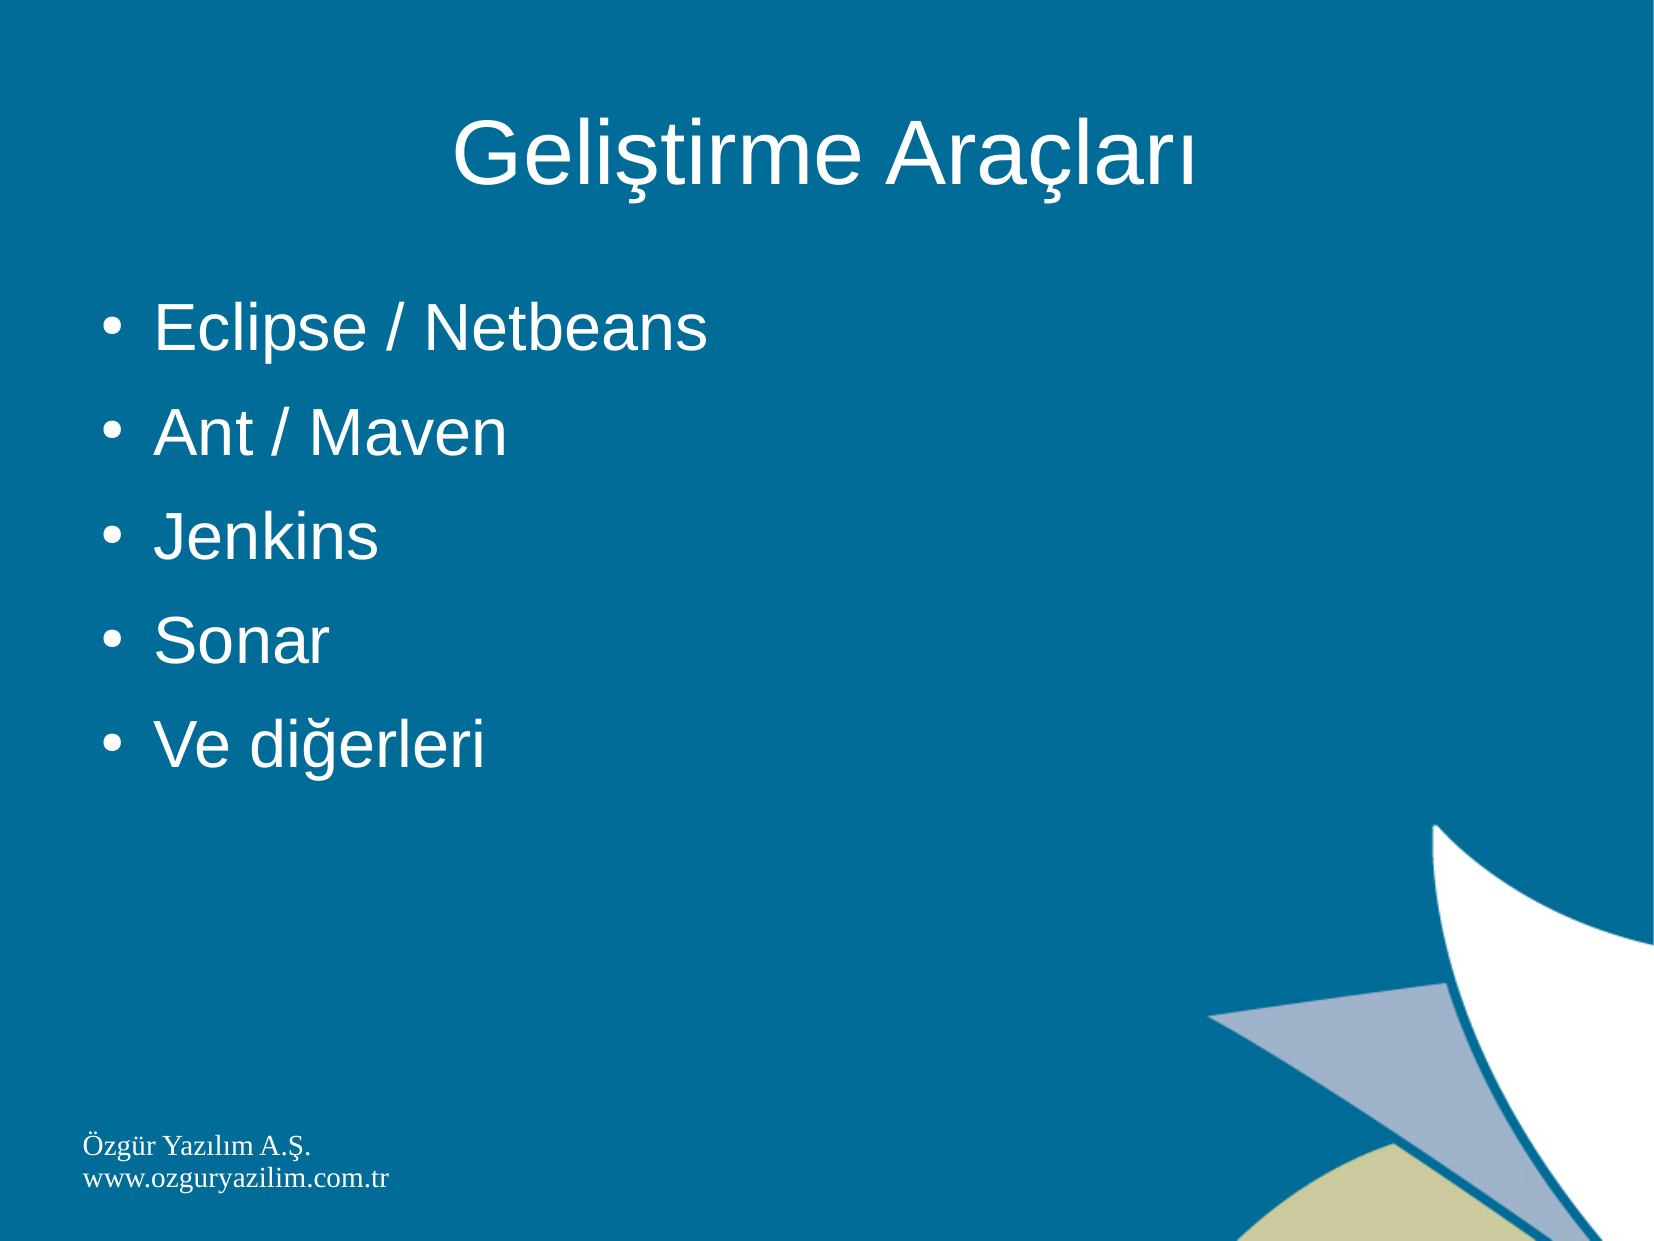

# Geliştirme Araçları
Eclipse / Netbeans
Ant / Maven
Jenkins
Sonar
Ve diğerleri